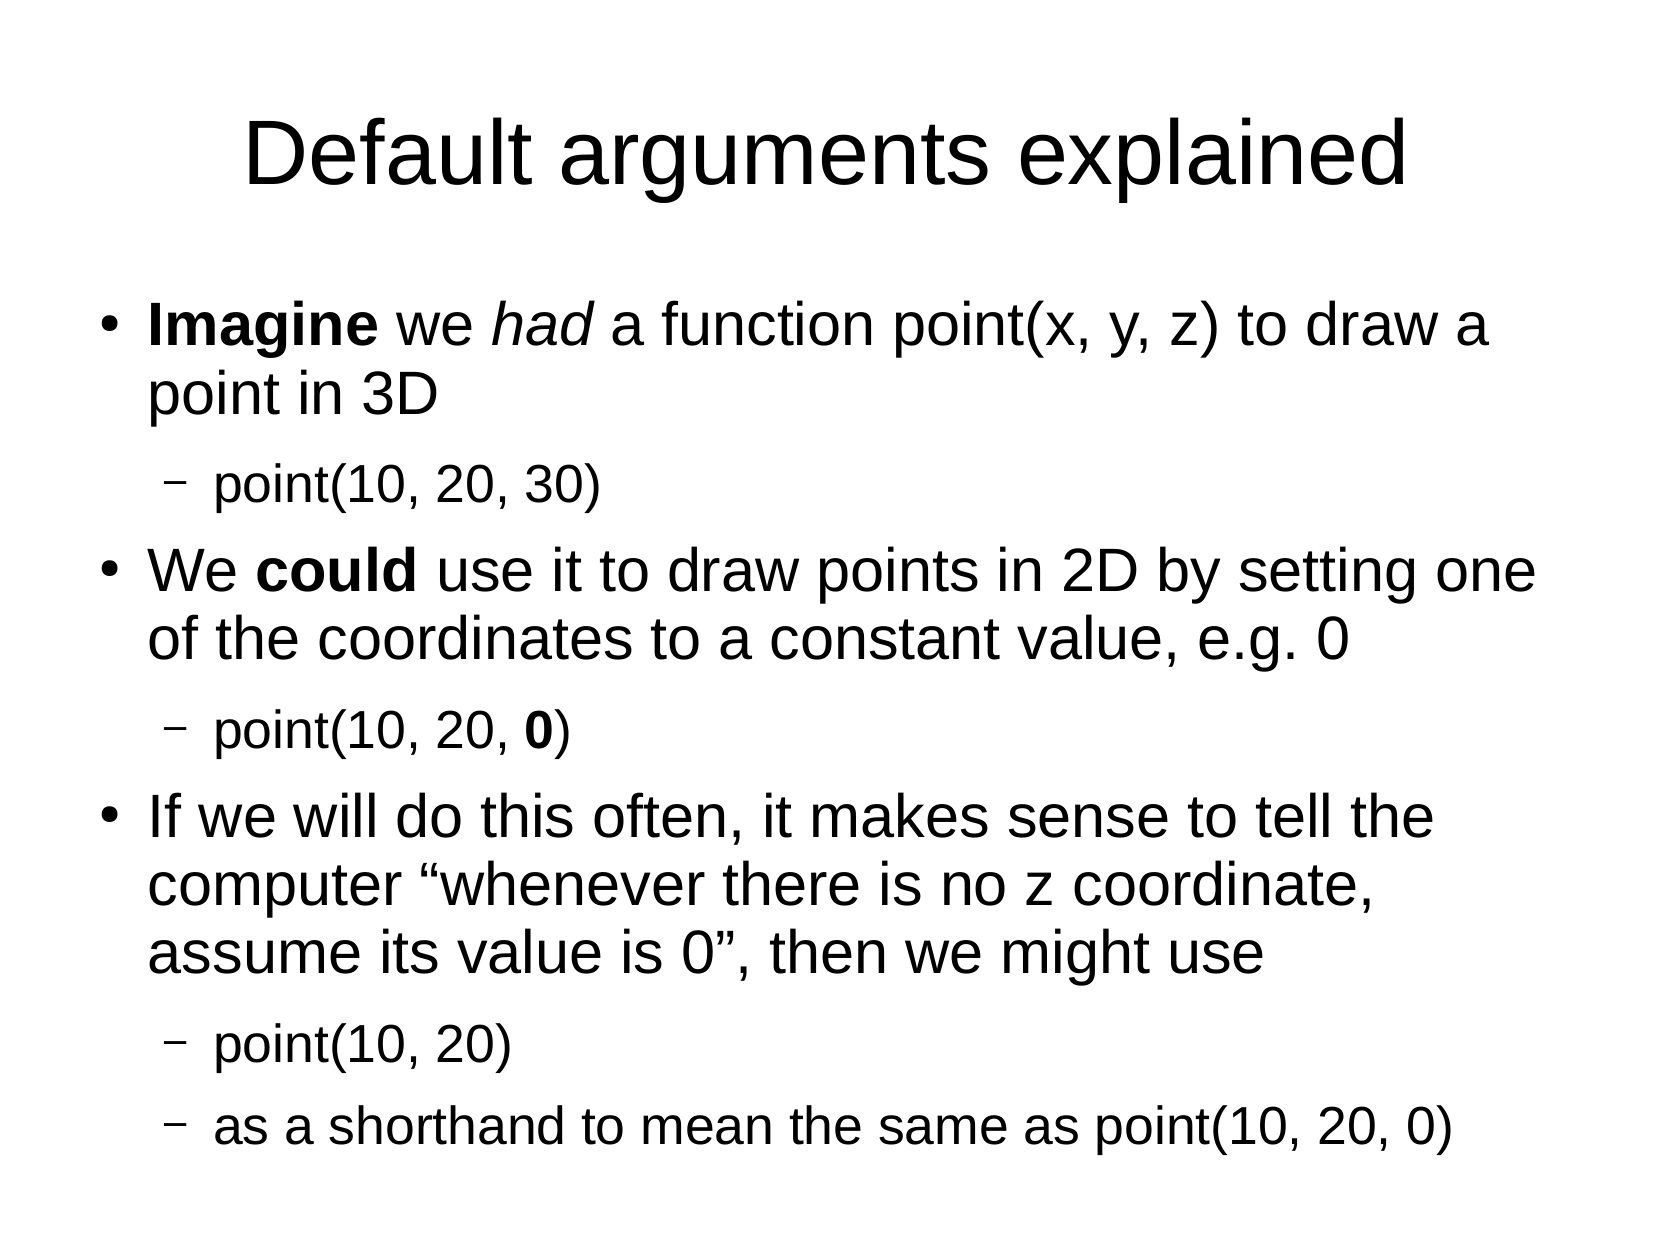

# Default arguments explained
Imagine we had a function point(x, y, z) to draw a point in 3D
point(10, 20, 30)
We could use it to draw points in 2D by setting one of the coordinates to a constant value, e.g. 0
point(10, 20, 0)
If we will do this often, it makes sense to tell the computer “whenever there is no z coordinate, assume its value is 0”, then we might use
point(10, 20)
as a shorthand to mean the same as point(10, 20, 0)